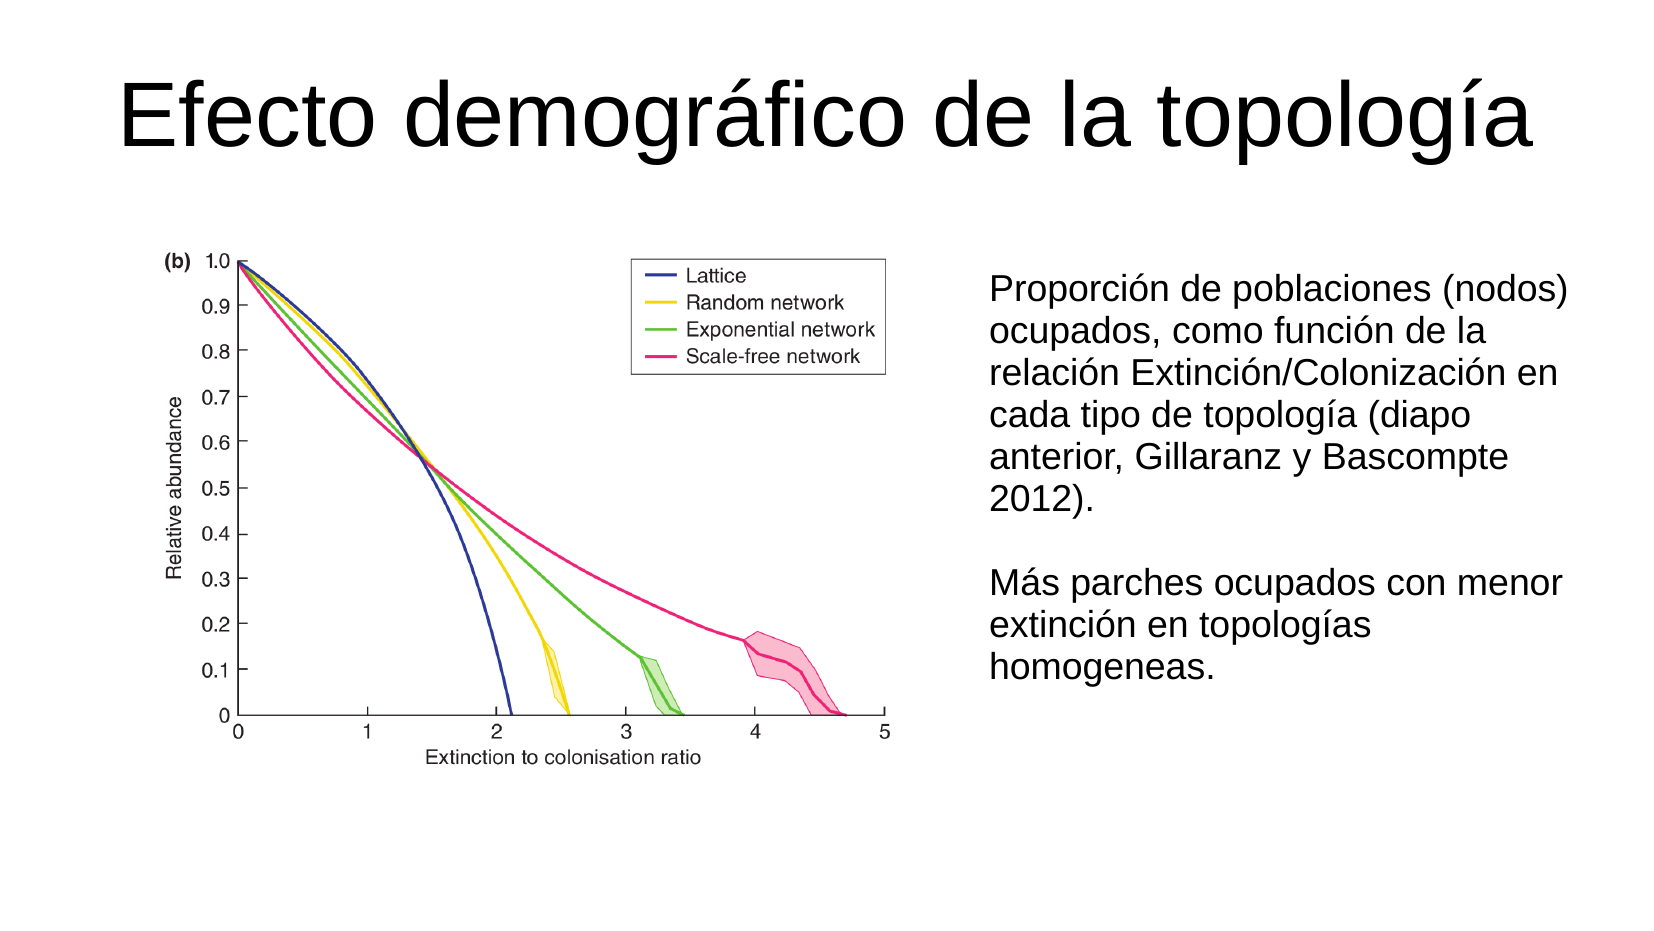

# Efecto demográfico de la topología
Proporción de poblaciones (nodos) ocupados, como función de la relación Extinción/Colonización en cada tipo de topología (diapo anterior, Gillaranz y Bascompte 2012).
Más parches ocupados con menor extinción en topologías homogeneas.